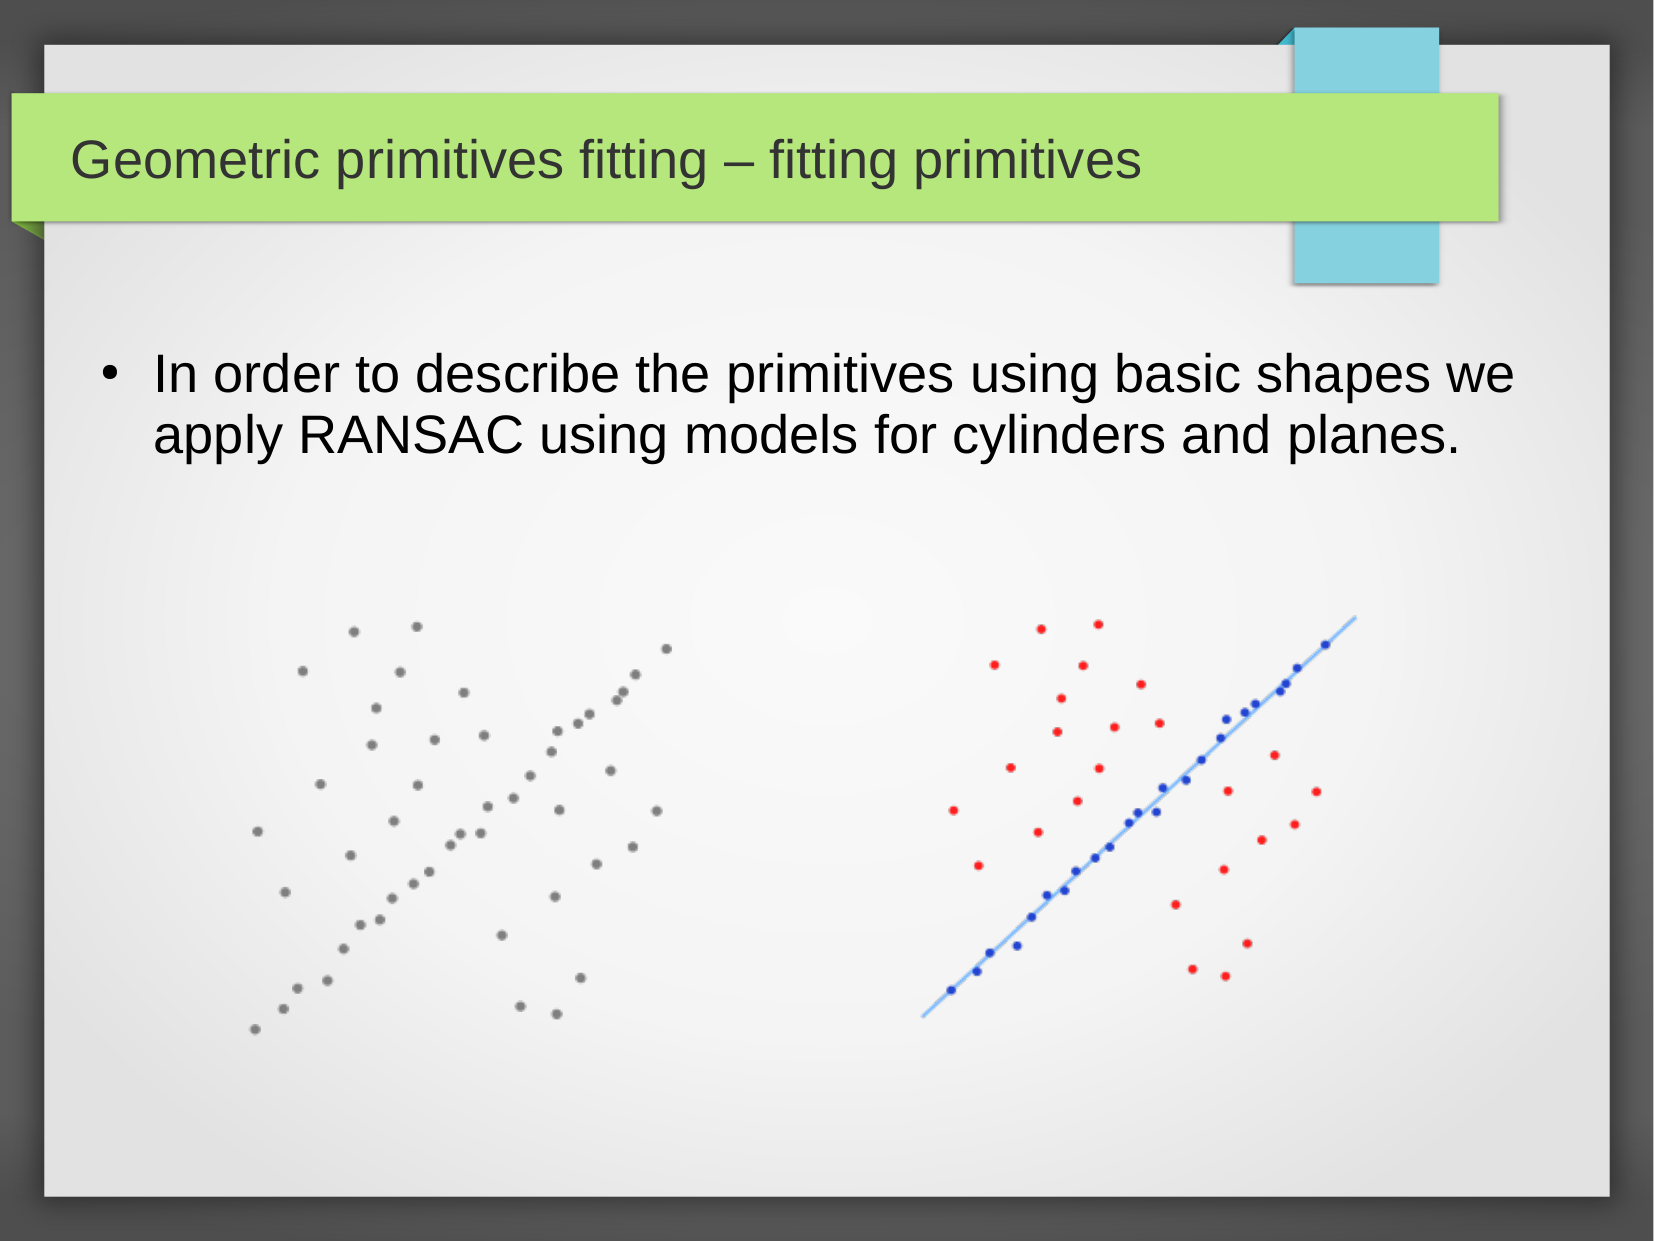

# Geometric primitives fitting – fitting primitives
In order to describe the primitives using basic shapes we apply RANSAC using models for cylinders and planes.